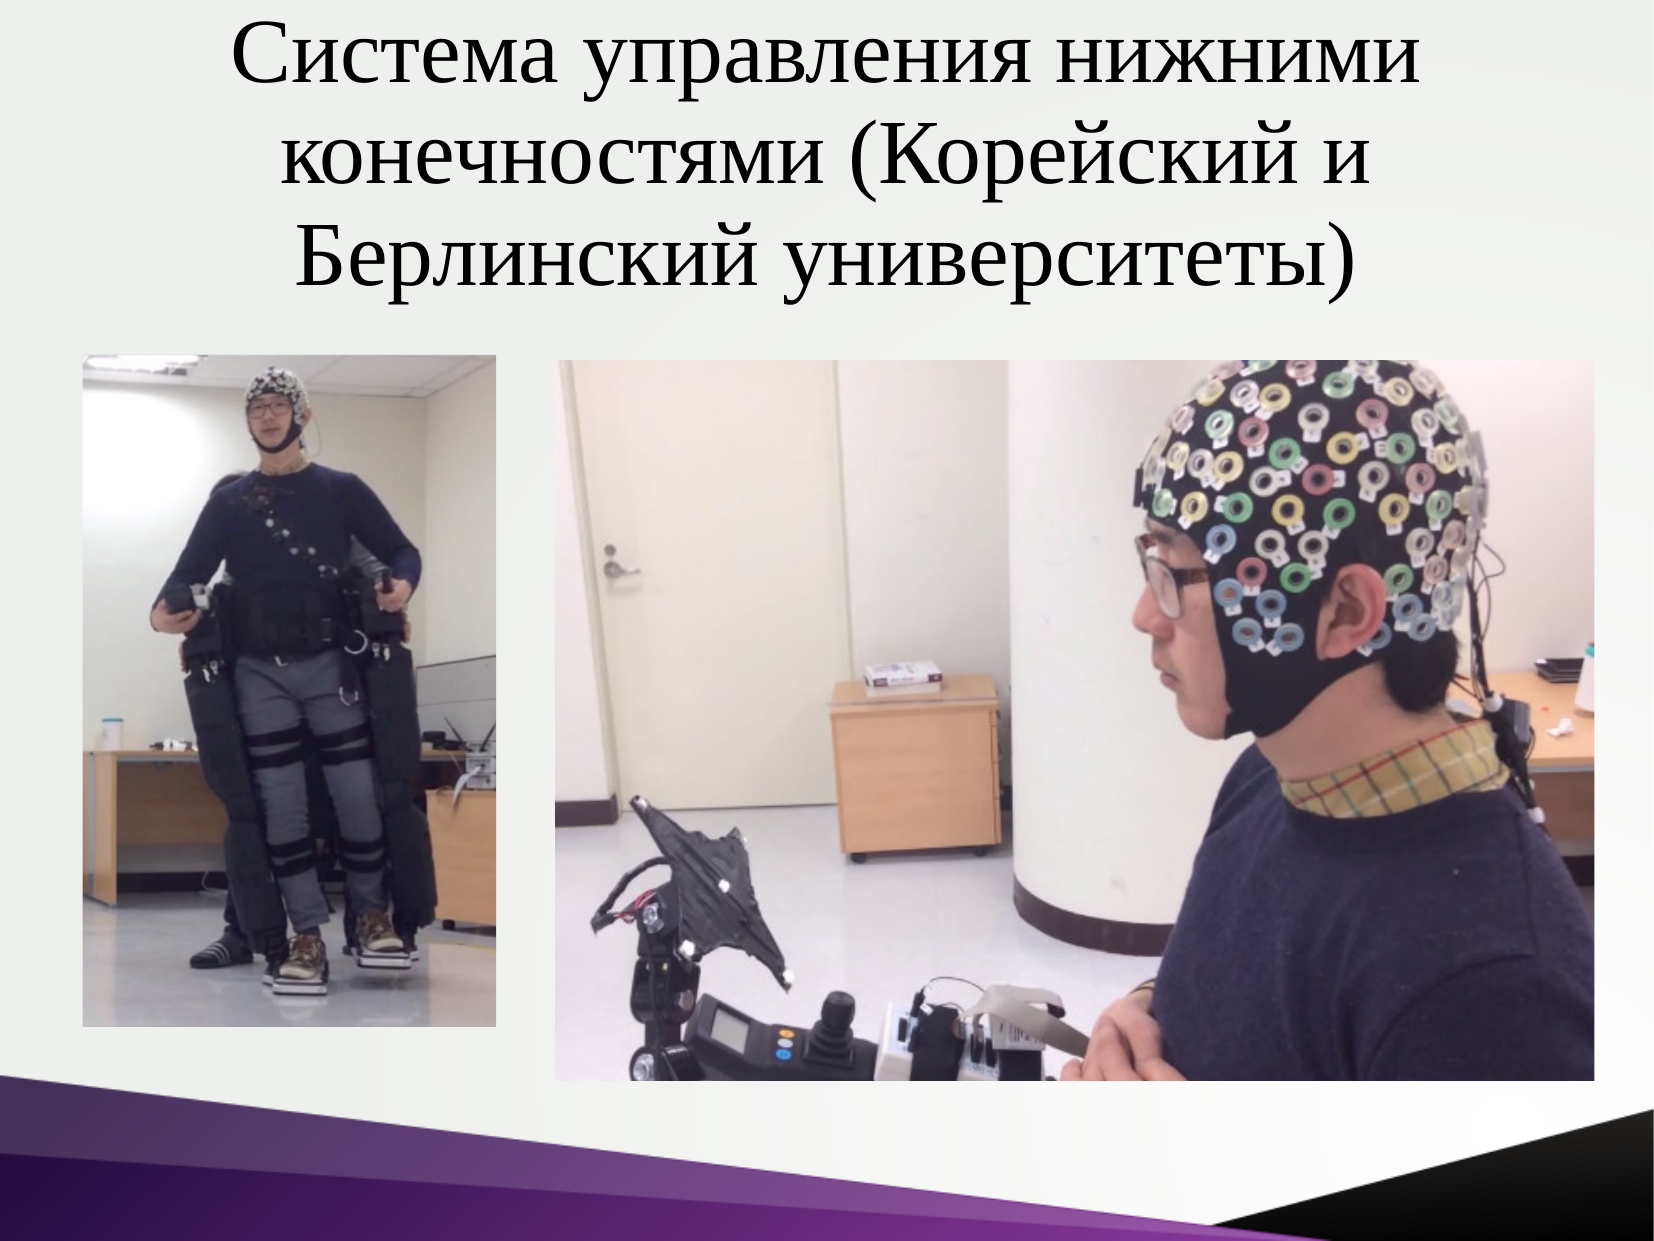

# Система управления нижними конечностями (Корейский и Берлинский университеты)